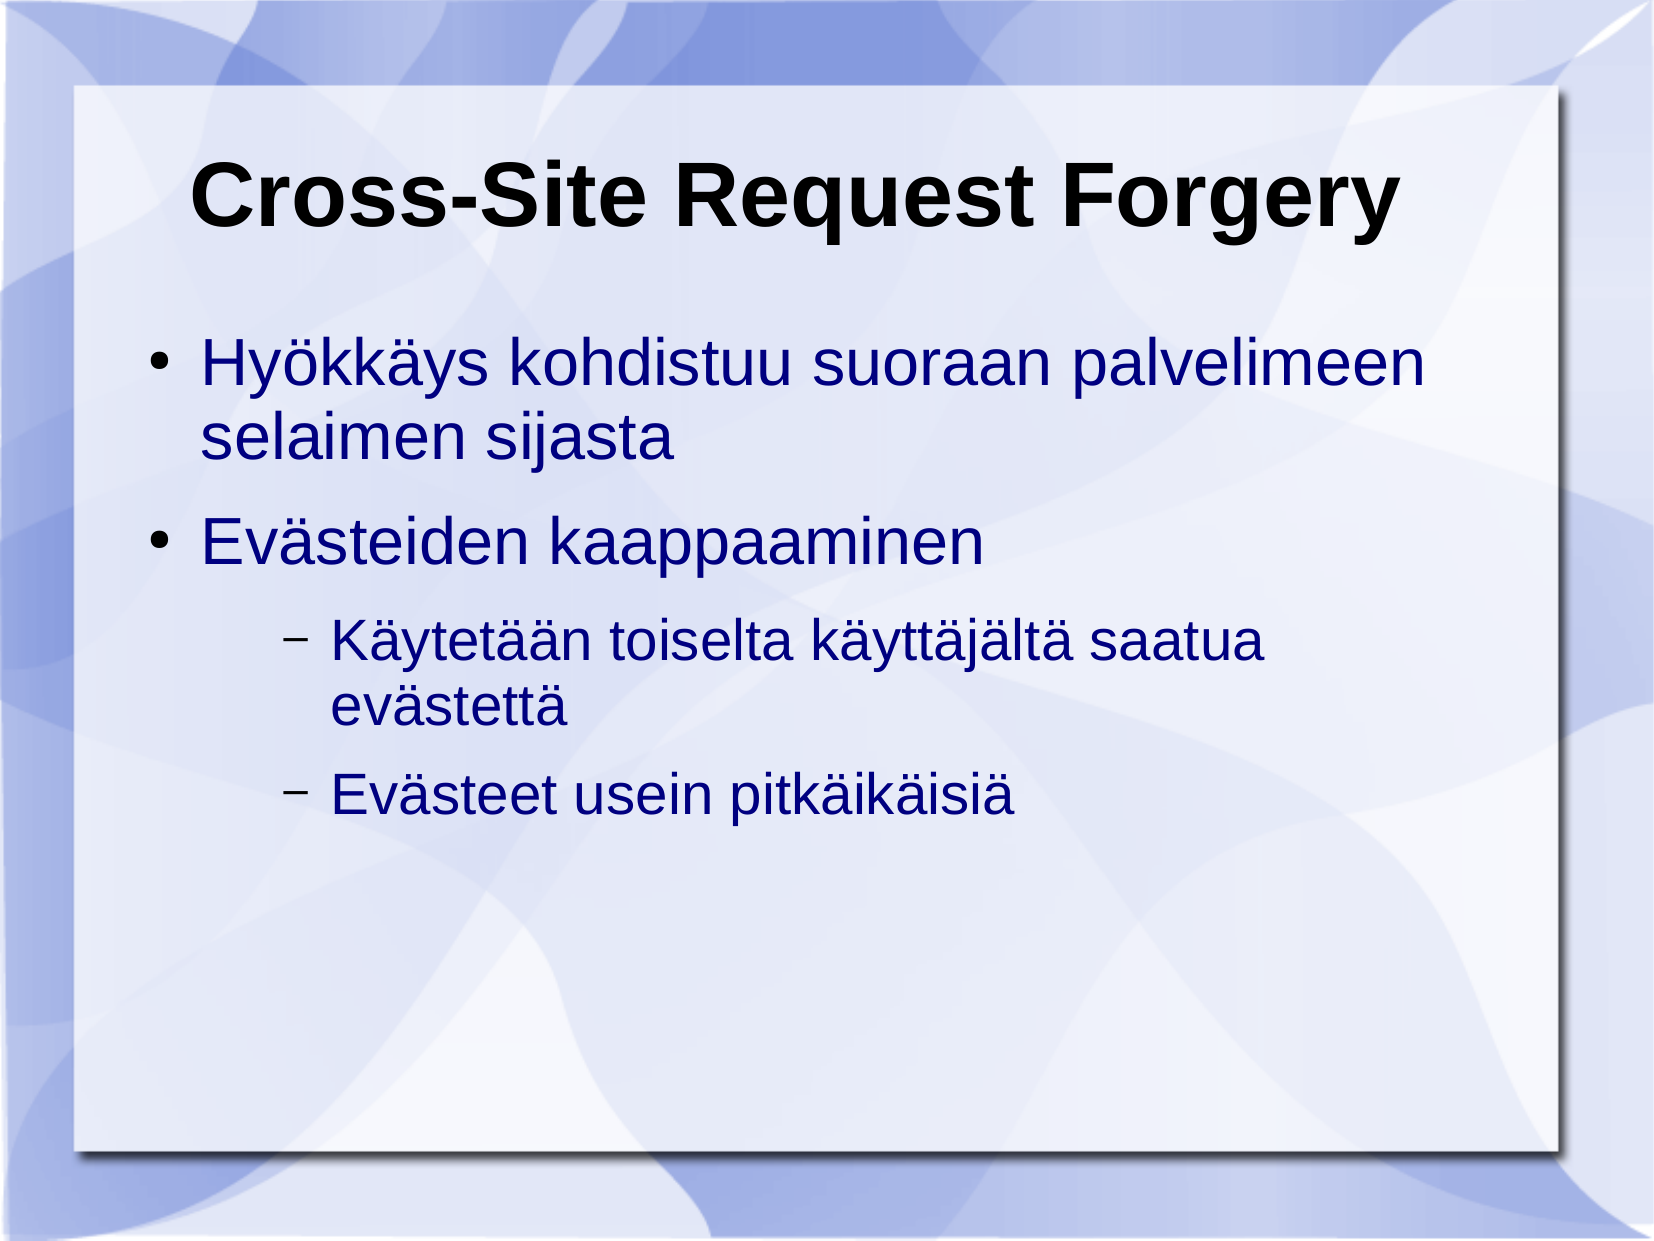

# Cross-Site Request Forgery
Hyökkäys kohdistuu suoraan palvelimeen selaimen sijasta
Evästeiden kaappaaminen
Käytetään toiselta käyttäjältä saatua evästettä
Evästeet usein pitkäikäisiä